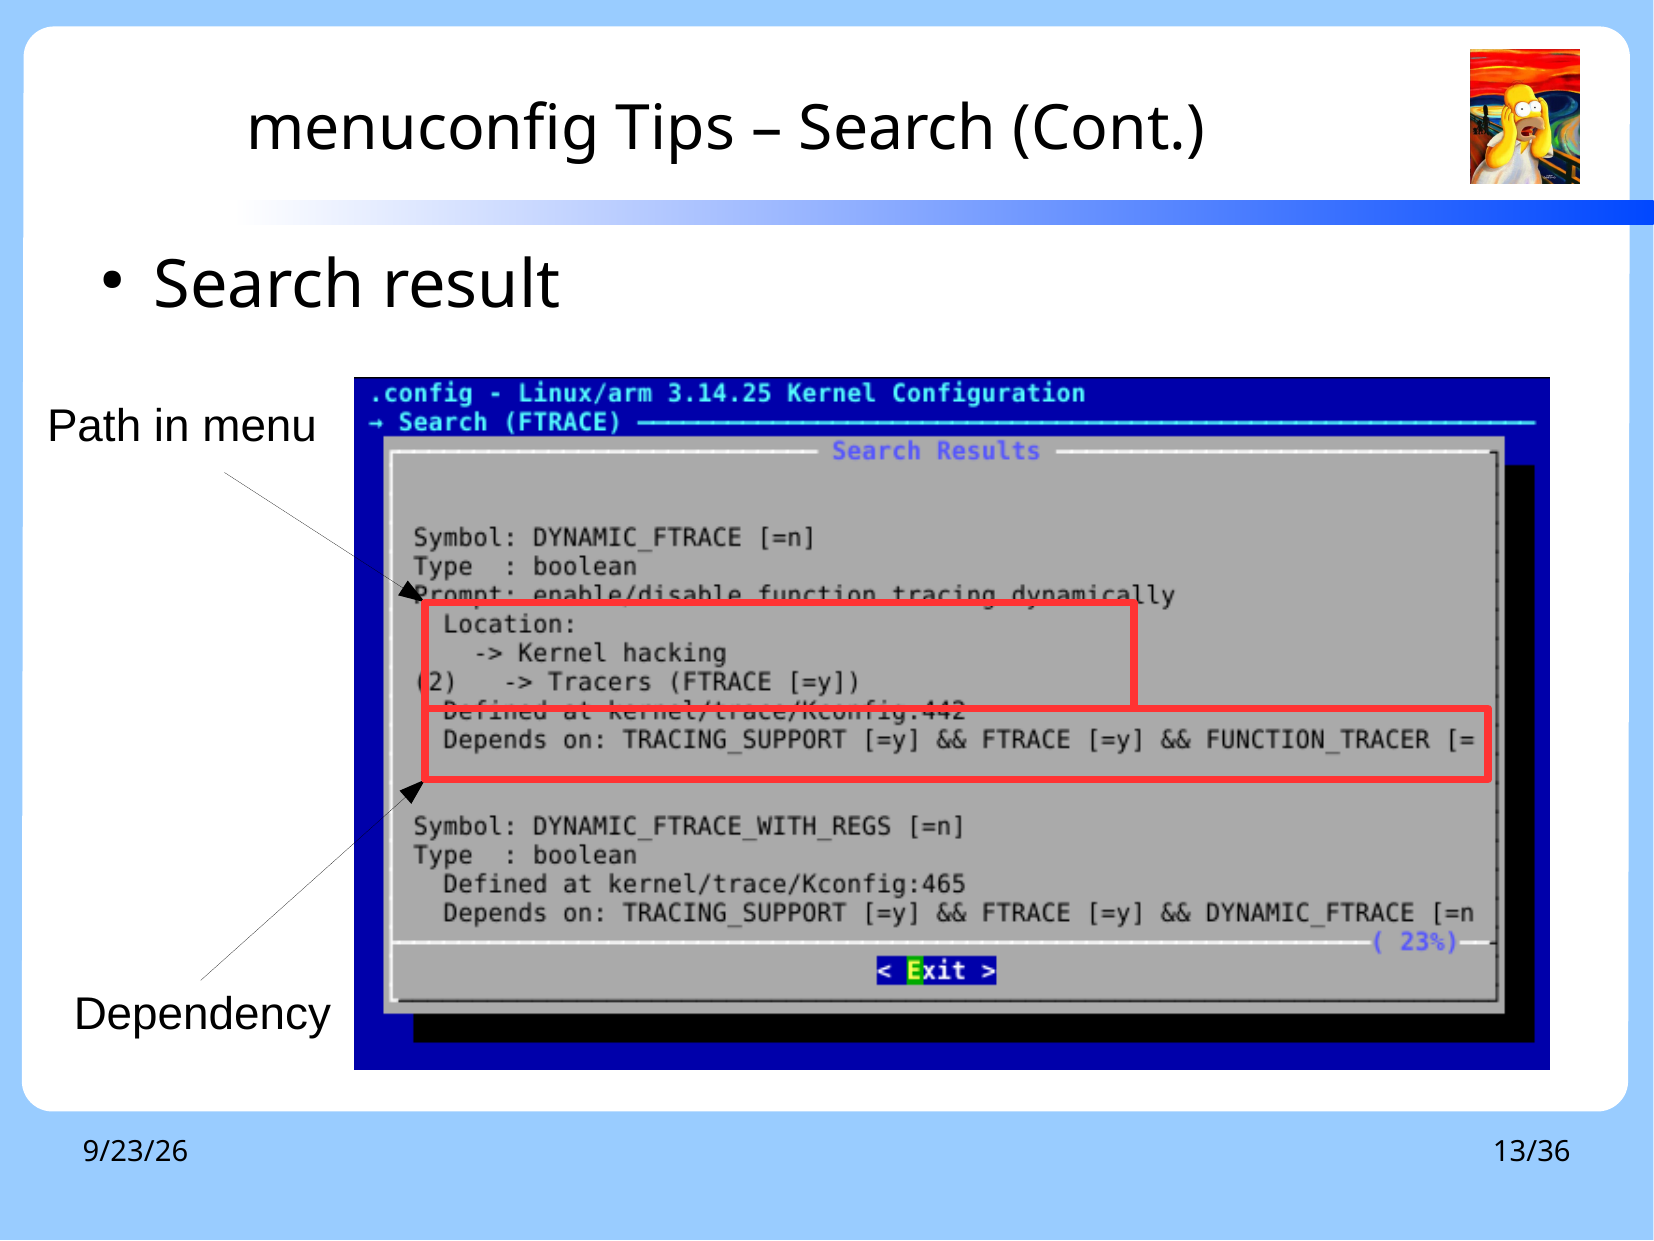

# menuconfig Tips – Search (Cont.)
Search result
Path in menu
Dependency
13